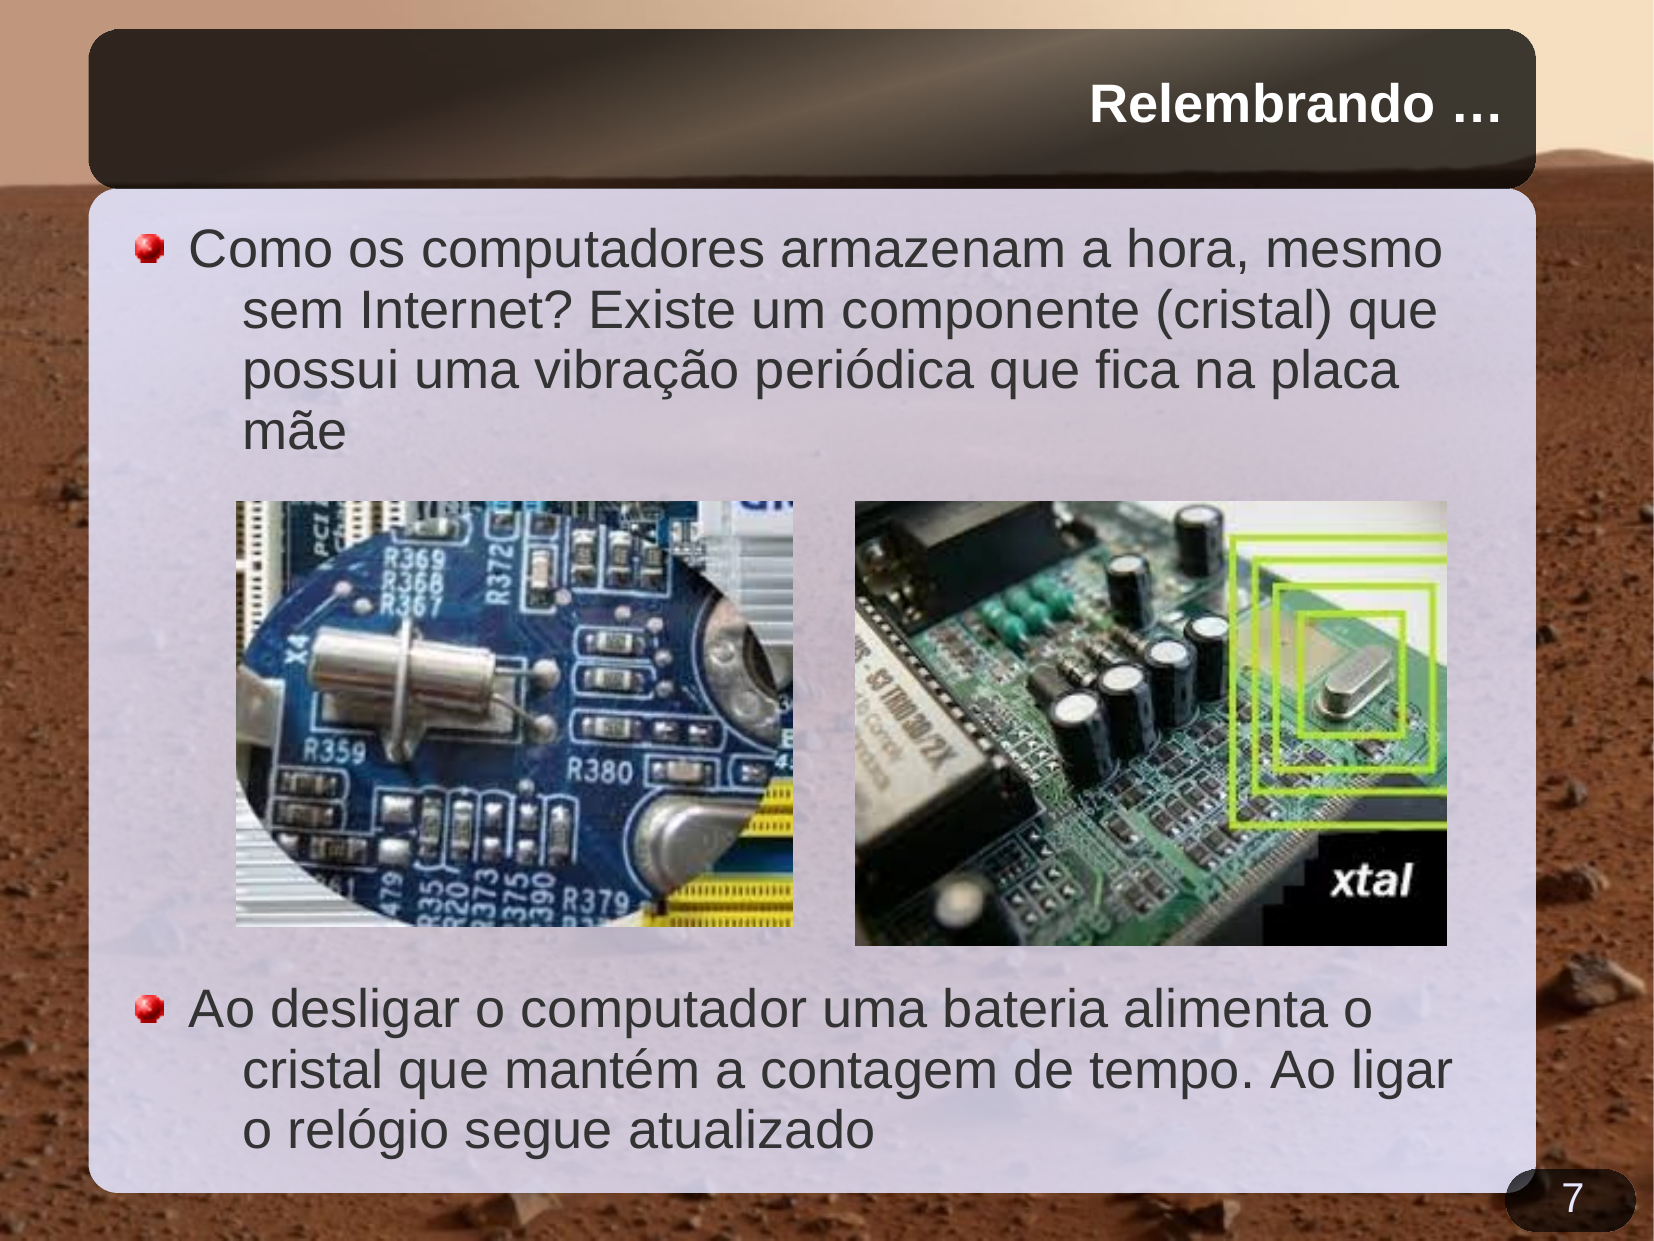

# Relembrando …
Como os computadores armazenam a hora, mesmo sem Internet? Existe um componente (cristal) que possui uma vibração periódica que fica na placa mãe
Ao desligar o computador uma bateria alimenta o cristal que mantém a contagem de tempo. Ao ligar o relógio segue atualizado